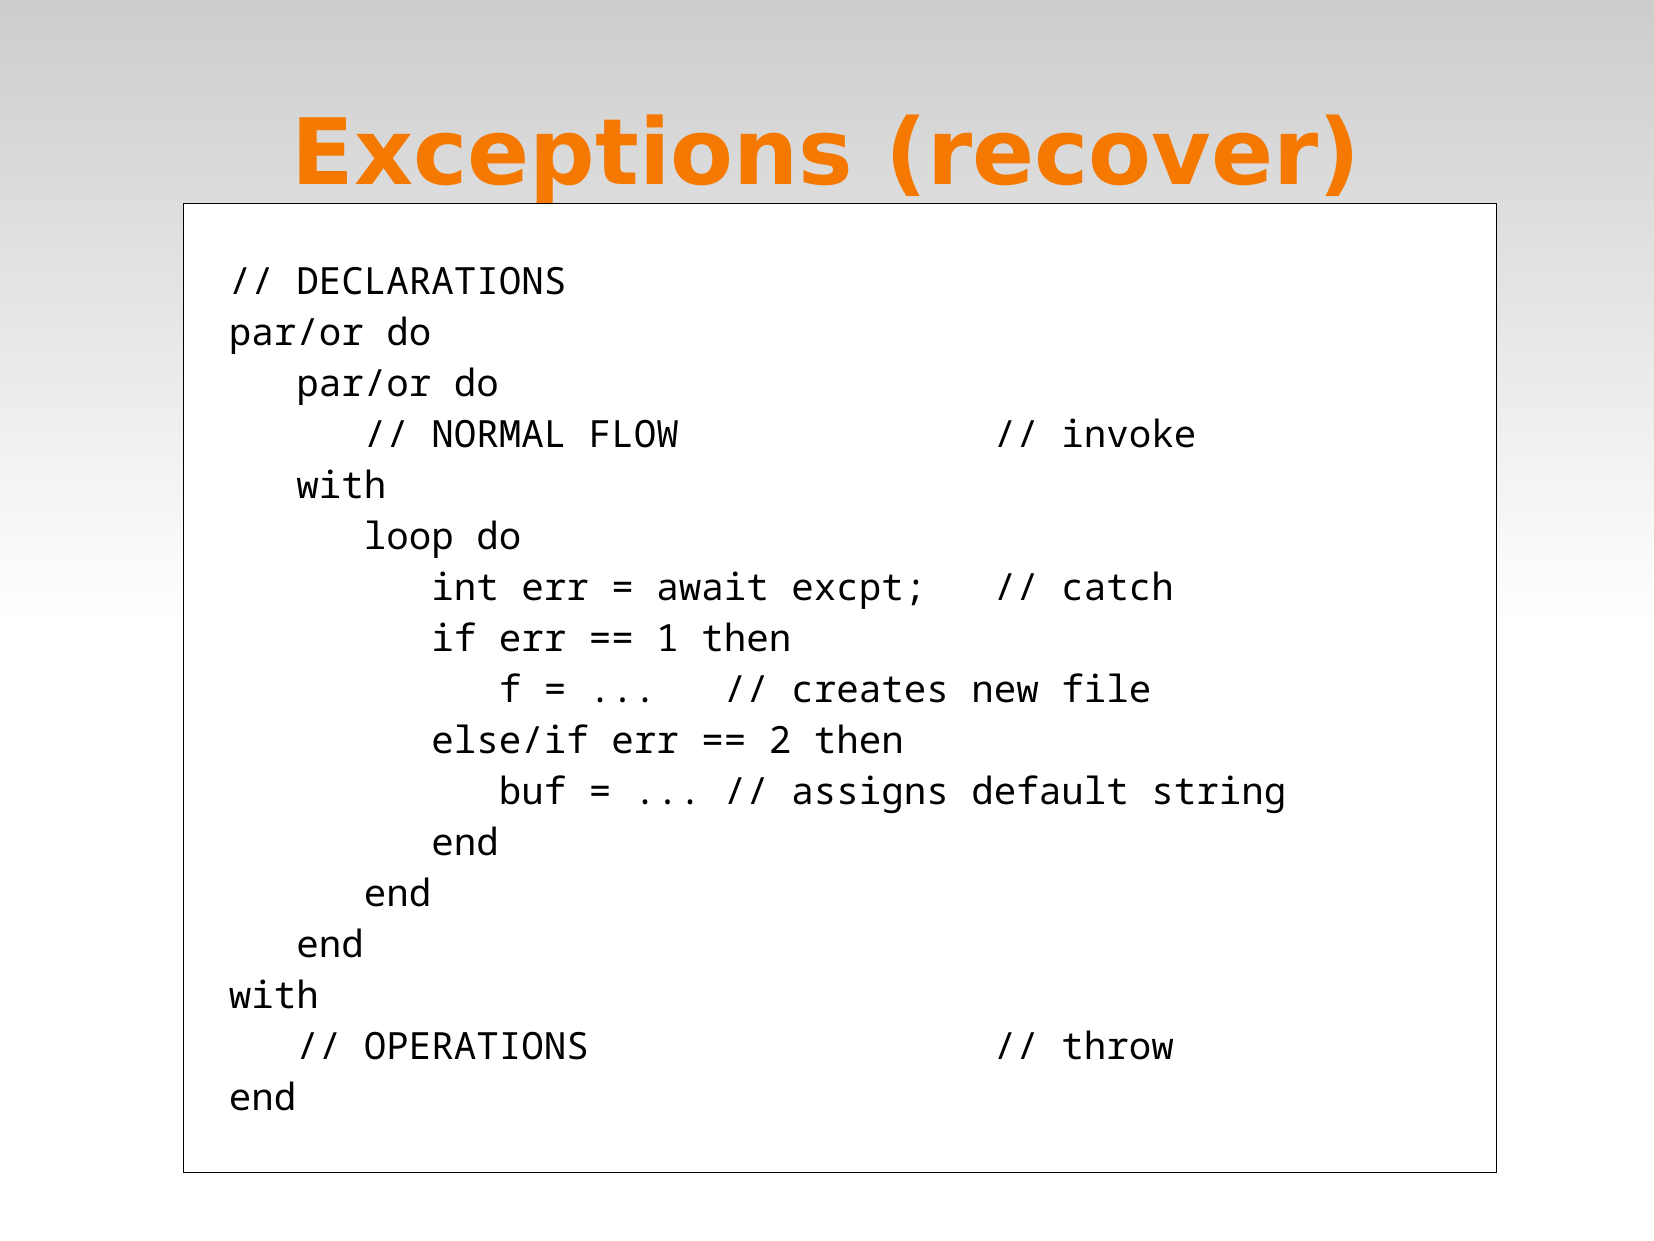

# Exceptions (recover)
 // DECLARATIONS
 par/or do
 par/or do
 // NORMAL FLOW // invoke
 with
 loop do
 int err = await excpt; // catch
 if err == 1 then
 f = ... // creates new file
 else/if err == 2 then
 buf = ... // assigns default string
 end
 end
 end
 with
 // OPERATIONS // throw
 end